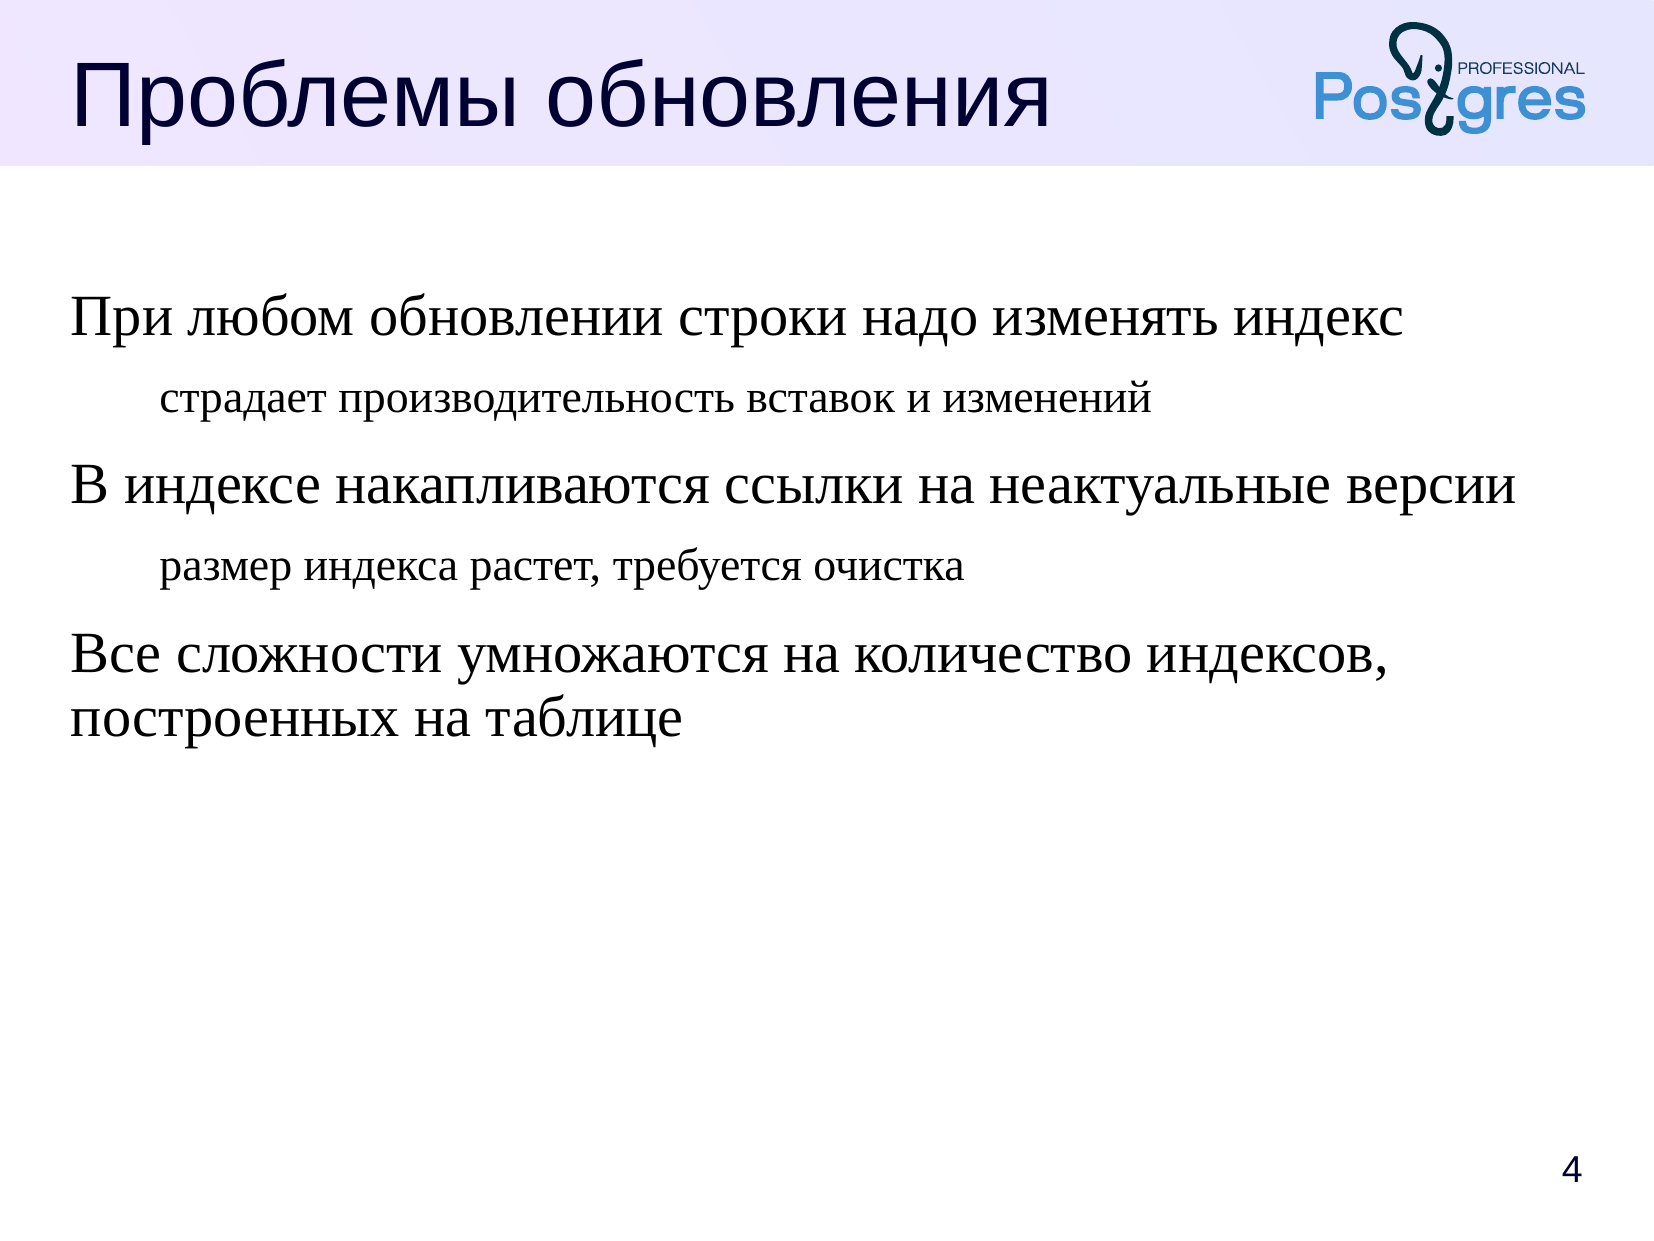

# Проблемы обновления
При любом обновлении строки надо изменять индекс
страдает производительность вставок и изменений
В индексе накапливаются ссылки на неактуальные версии
размер индекса растет, требуется очистка
Все сложности умножаются на количество индексов,
построенных на таблице